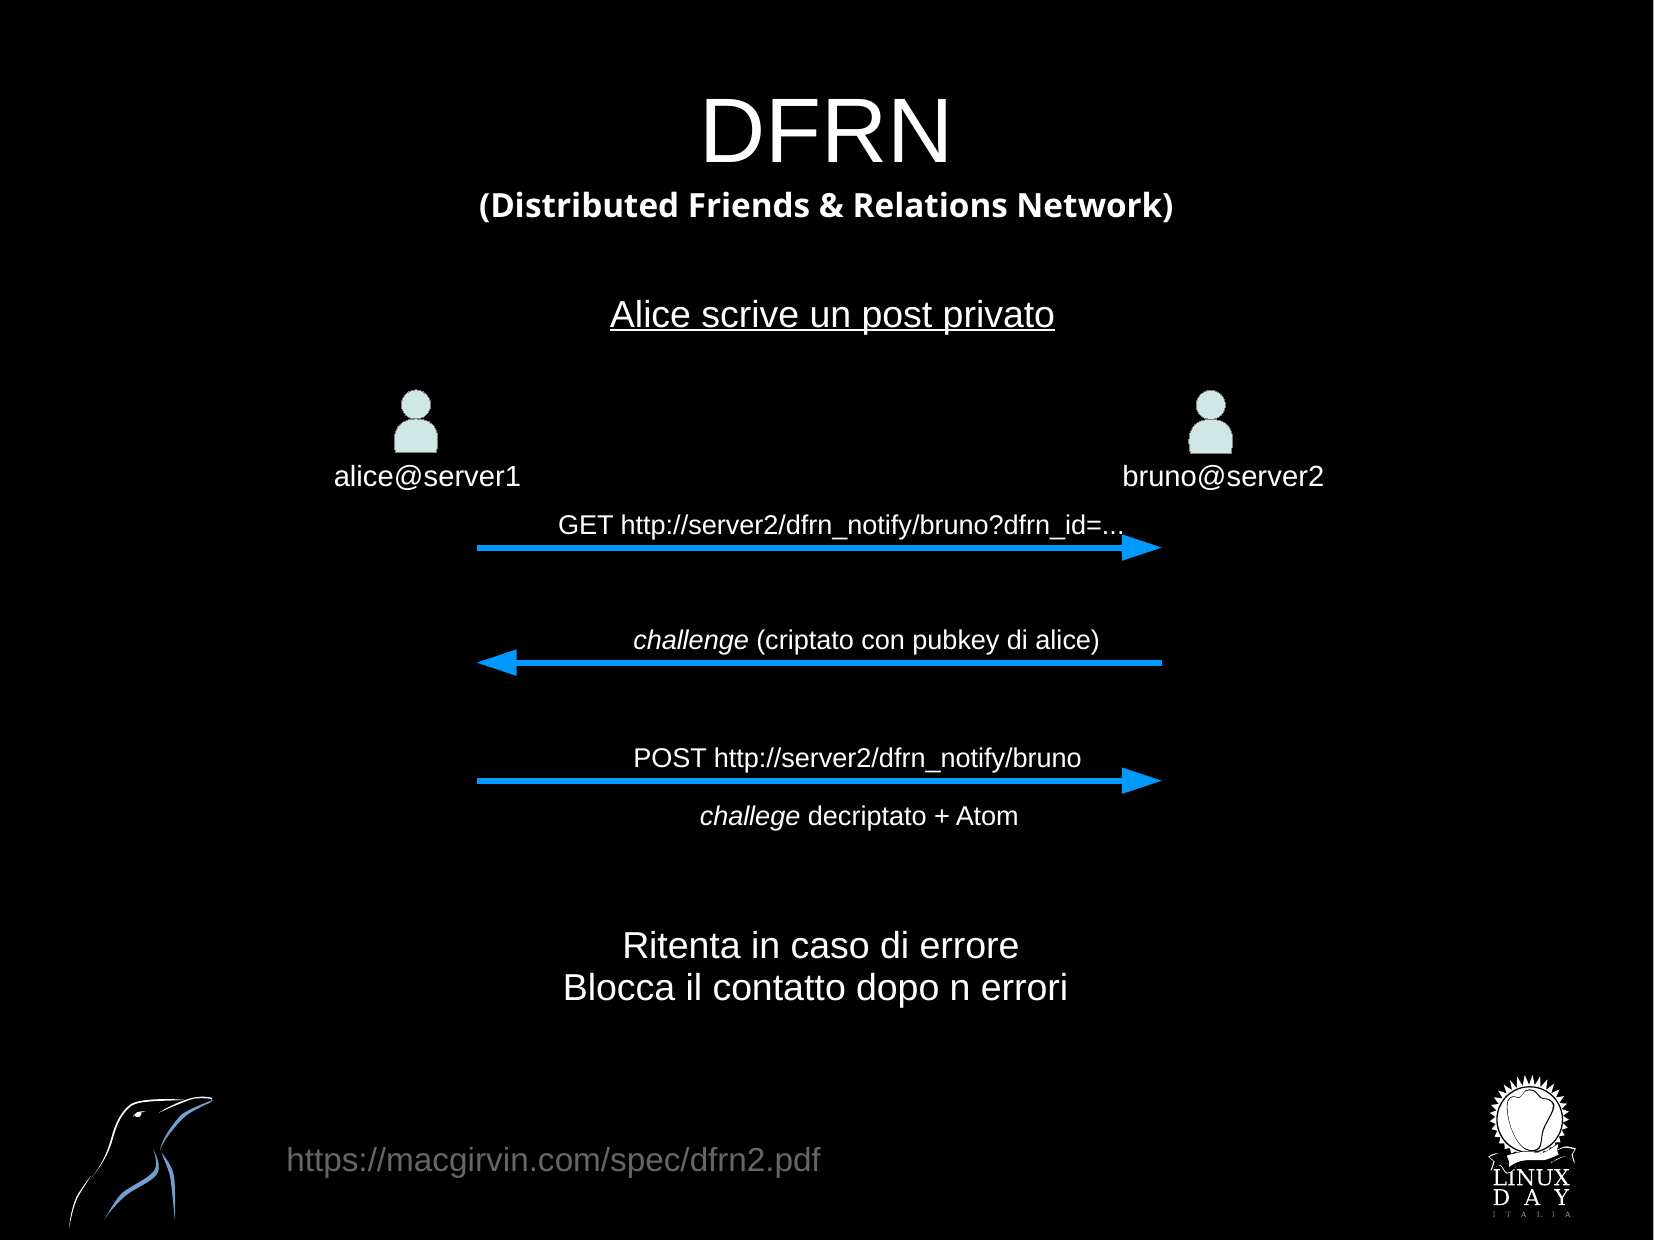

# DFRN (Distributed Friends & Relations Network)
Alice scrive un post privato
alice@server1
bruno@server2
GET http://server2/dfrn_notify/bruno?dfrn_id=...
challenge (criptato con pubkey di alice)
POST http://server2/dfrn_notify/bruno
challege decriptato + Atom
Ritenta in caso di errore
Blocca il contatto dopo n errori
https://macgirvin.com/spec/dfrn2.pdf